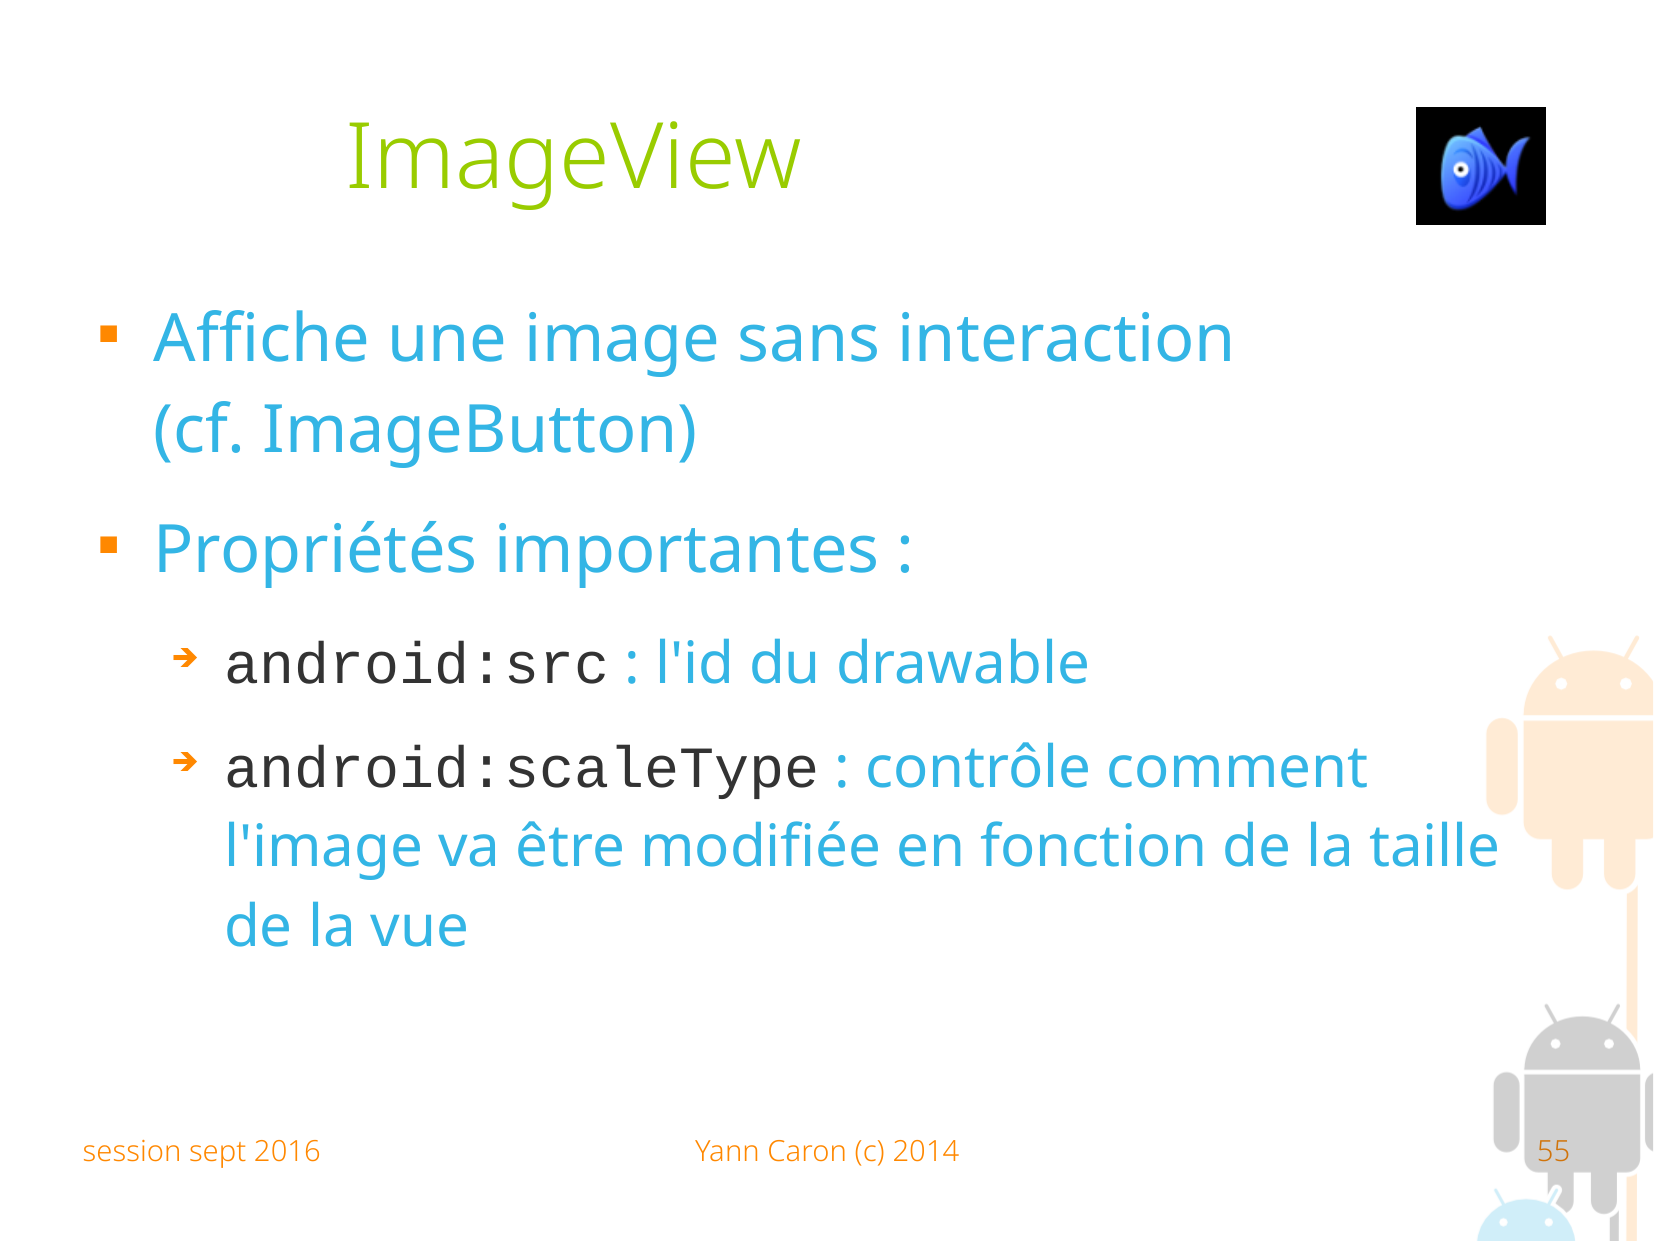

# ImageView
Affiche une image sans interaction (cf. ImageButton)
Propriétés importantes :
android:src : l'id du drawable
android:scaleType : contrôle comment l'image va être modifiée en fonction de la taille de la vue
session sept 2016
Yann Caron (c) 2014
55